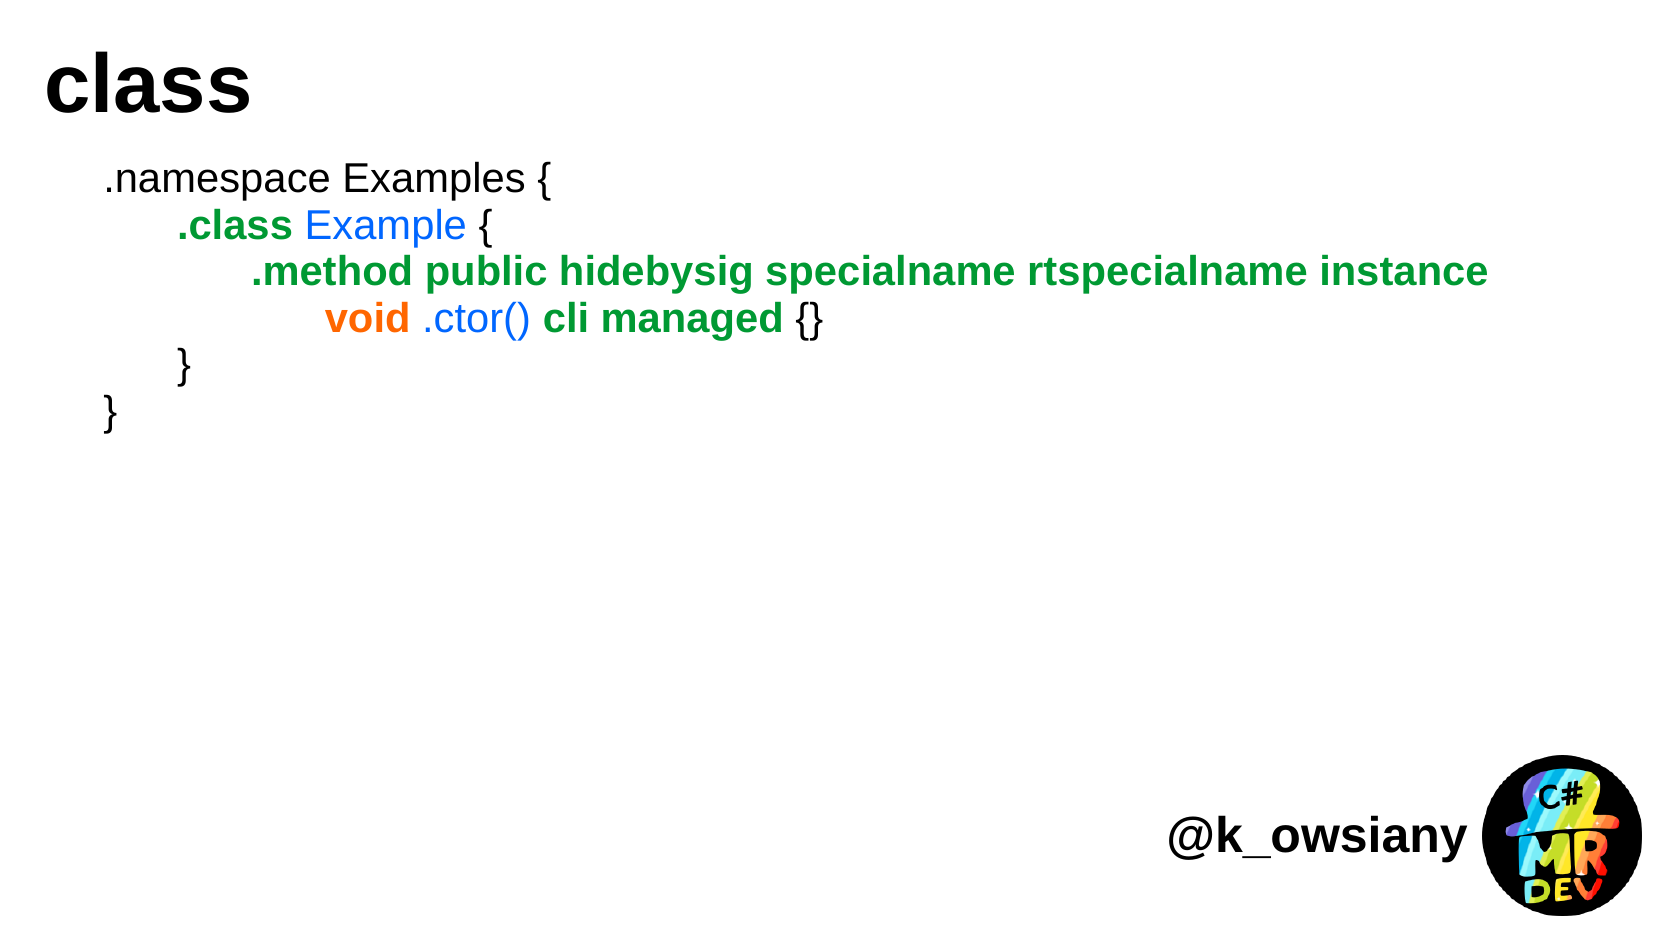

class
.namespace Examples {
	.class Example {
		.method public hidebysig specialname rtspecialname instance 					void .ctor() cli managed {}
	}
}